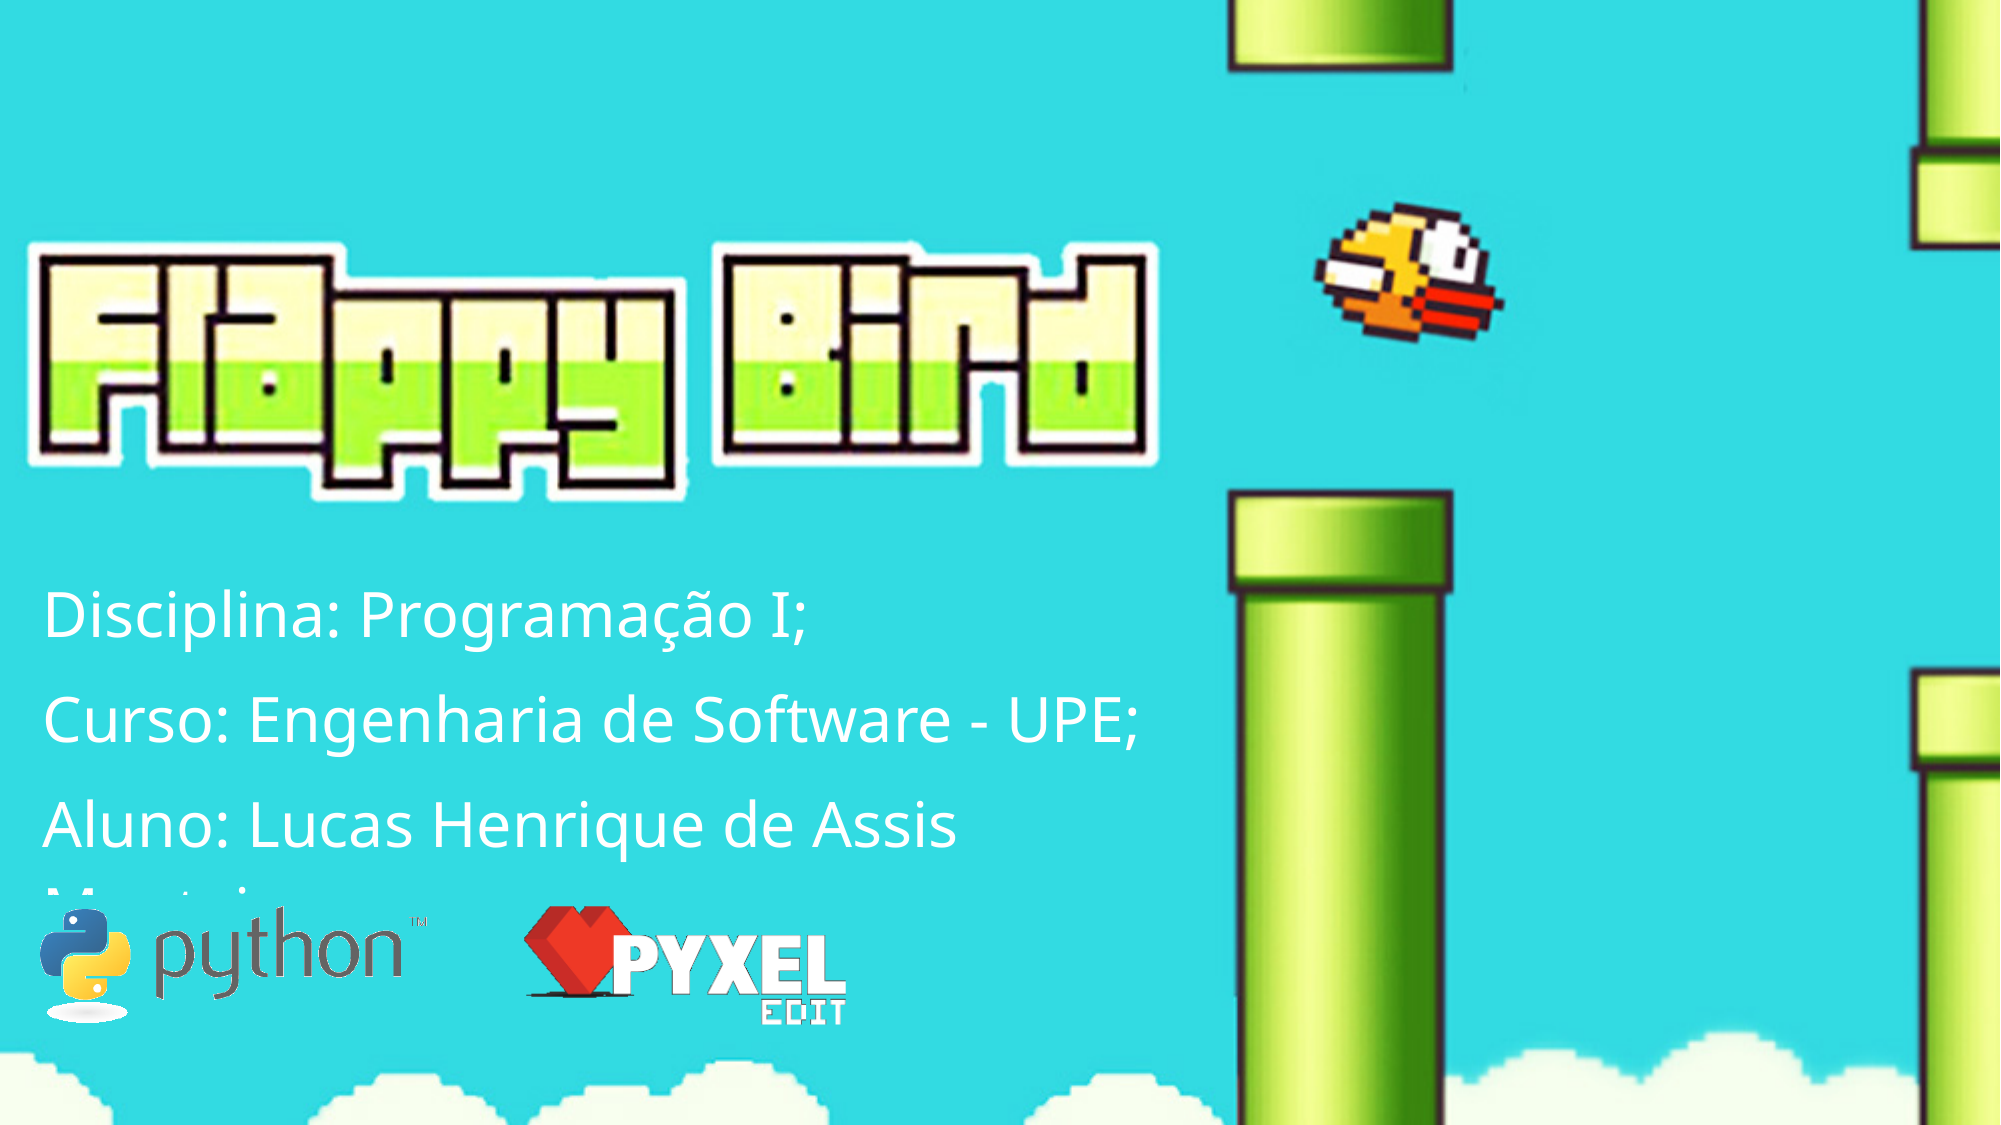

# Disciplina: Programação I;
Curso: Engenharia de Software - UPE;
Aluno: Lucas Henrique de Assis Monteiro